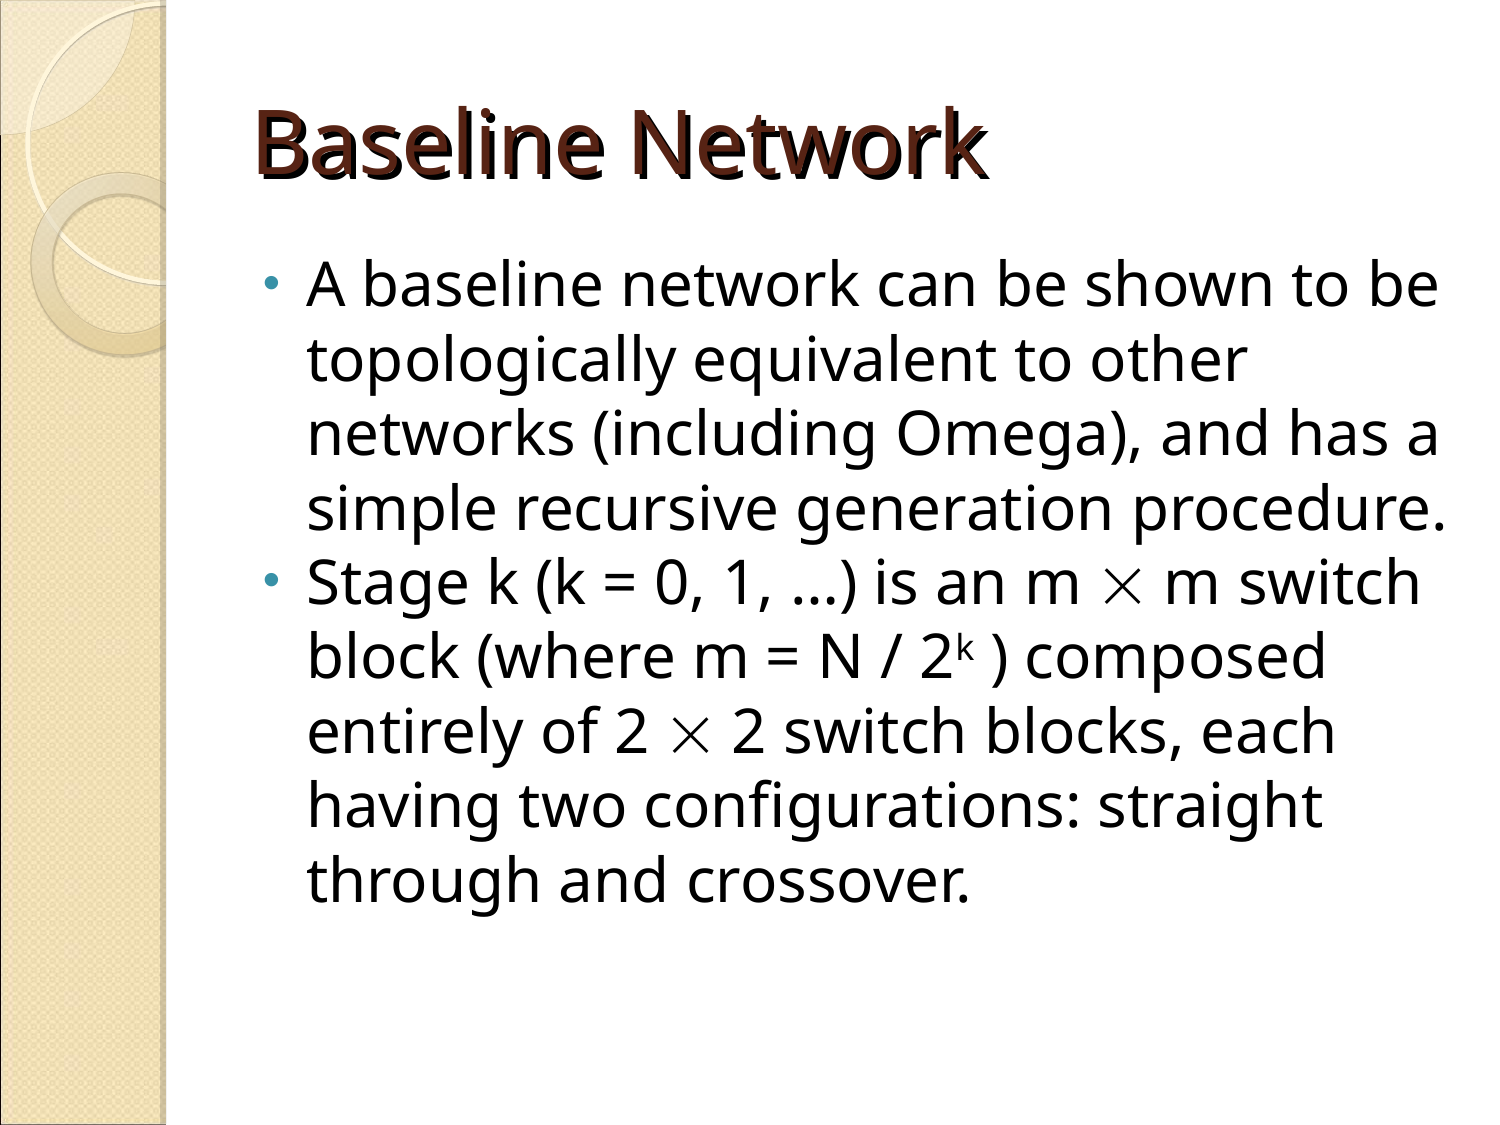

# Baseline Network
A baseline network can be shown to be topologically equivalent to other networks (including Omega), and has a simple recursive generation procedure.
Stage k (k = 0, 1, …) is an m  m switch block (where m = N / 2k ) composed entirely of 2  2 switch blocks, each having two configurations: straight through and crossover.